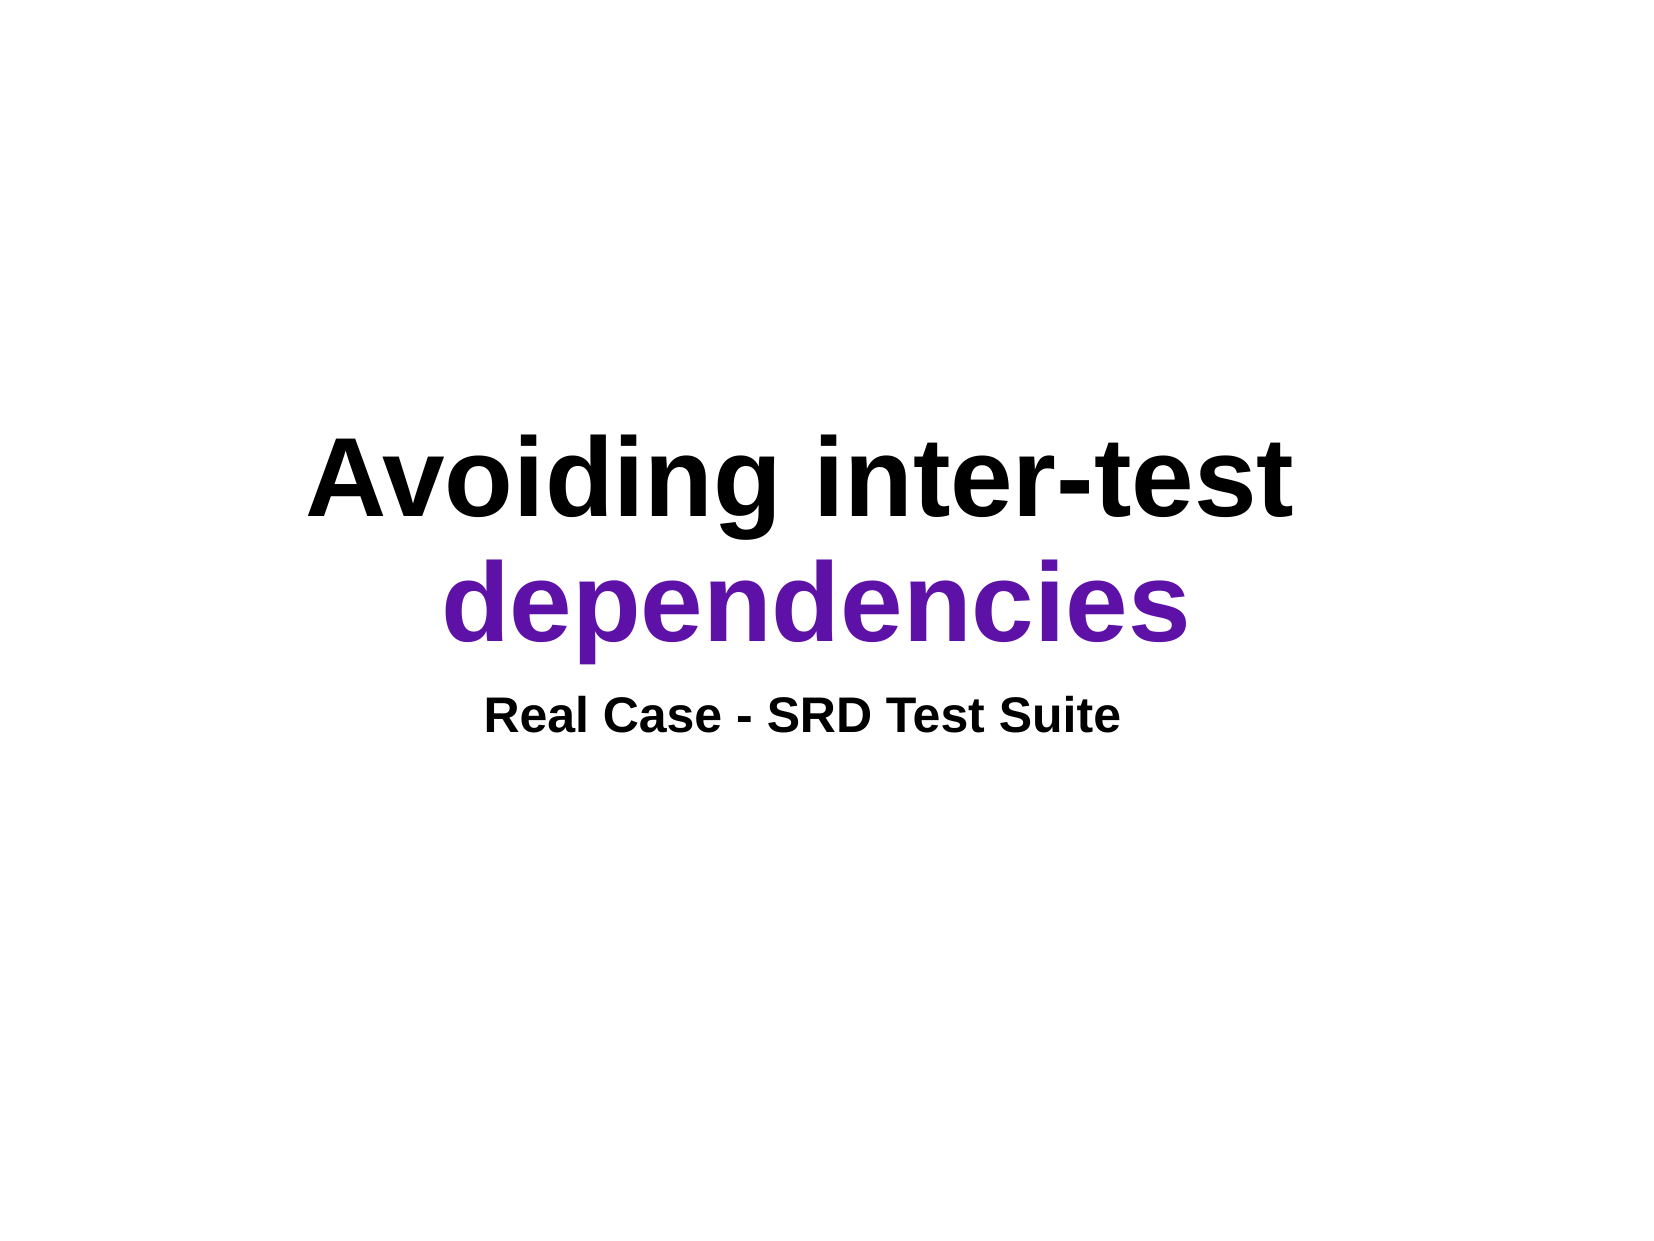

# Avoiding inter-test dependencies
Real Case - SRD Test Suite